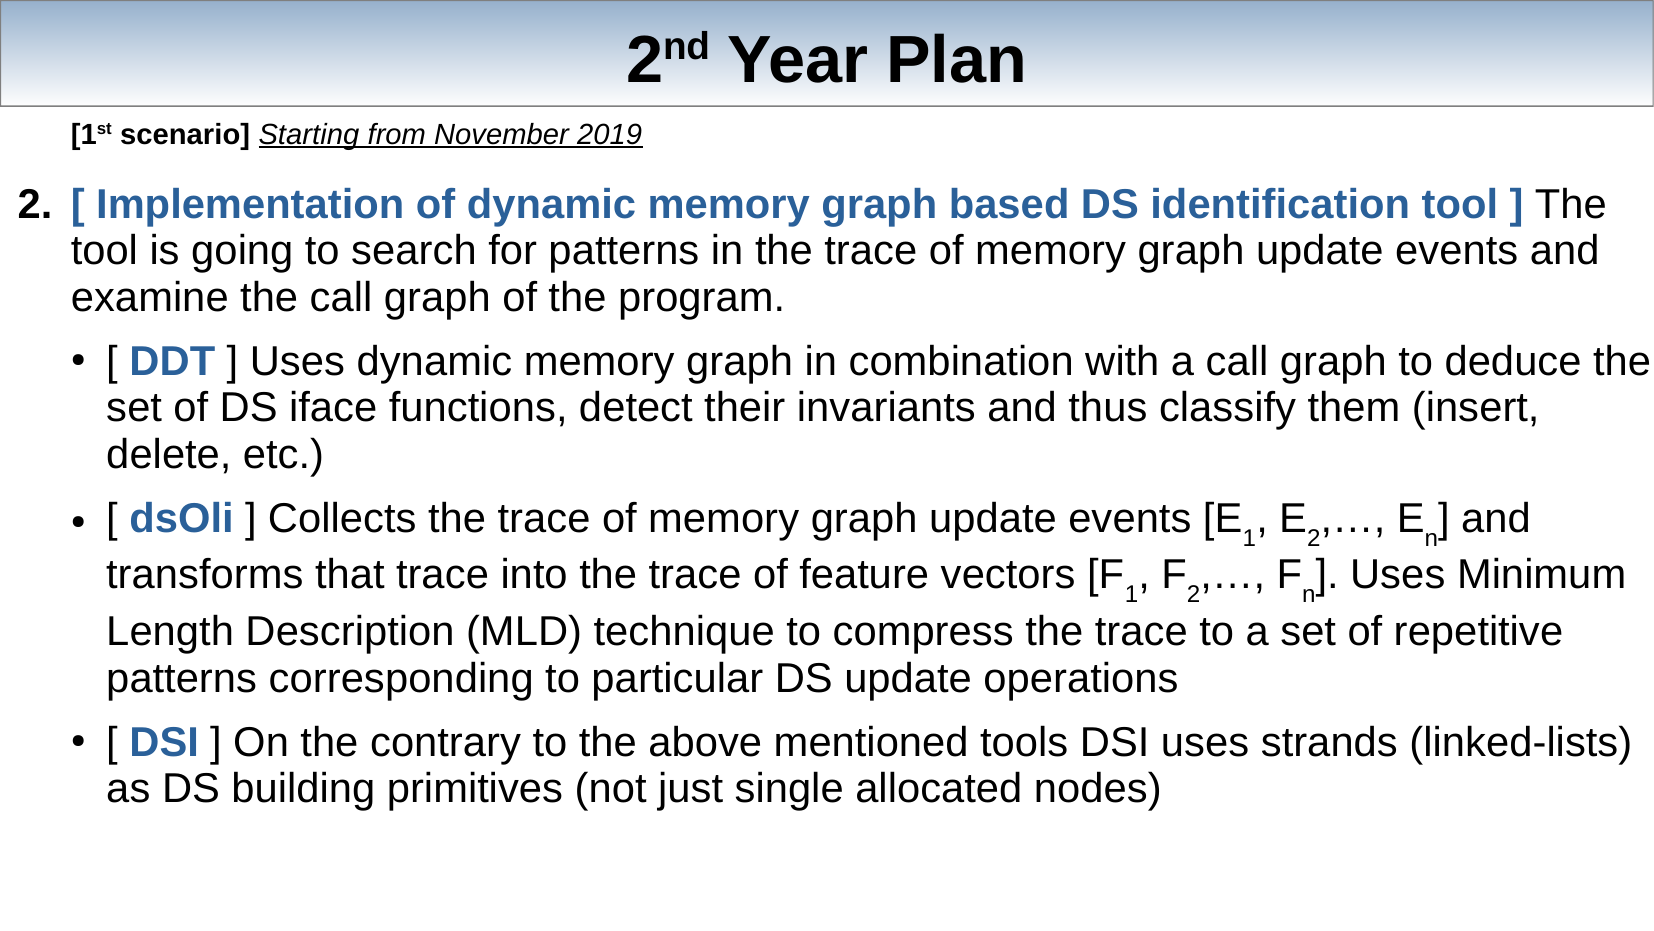

# 2nd Year Plan
[1st scenario] Starting from November 2019
[ Implementation of dynamic memory graph based DS identification tool ] The tool is going to search for patterns in the trace of memory graph update events and examine the call graph of the program.
[ DDT ] Uses dynamic memory graph in combination with a call graph to deduce the set of DS iface functions, detect their invariants and thus classify them (insert, delete, etc.)
[ dsOli ] Collects the trace of memory graph update events [E1, E2,…, En] and transforms that trace into the trace of feature vectors [F1, F2,…, Fn]. Uses Minimum Length Description (MLD) technique to compress the trace to a set of repetitive patterns corresponding to particular DS update operations
[ DSI ] On the contrary to the above mentioned tools DSI uses strands (linked-lists) as DS building primitives (not just single allocated nodes)